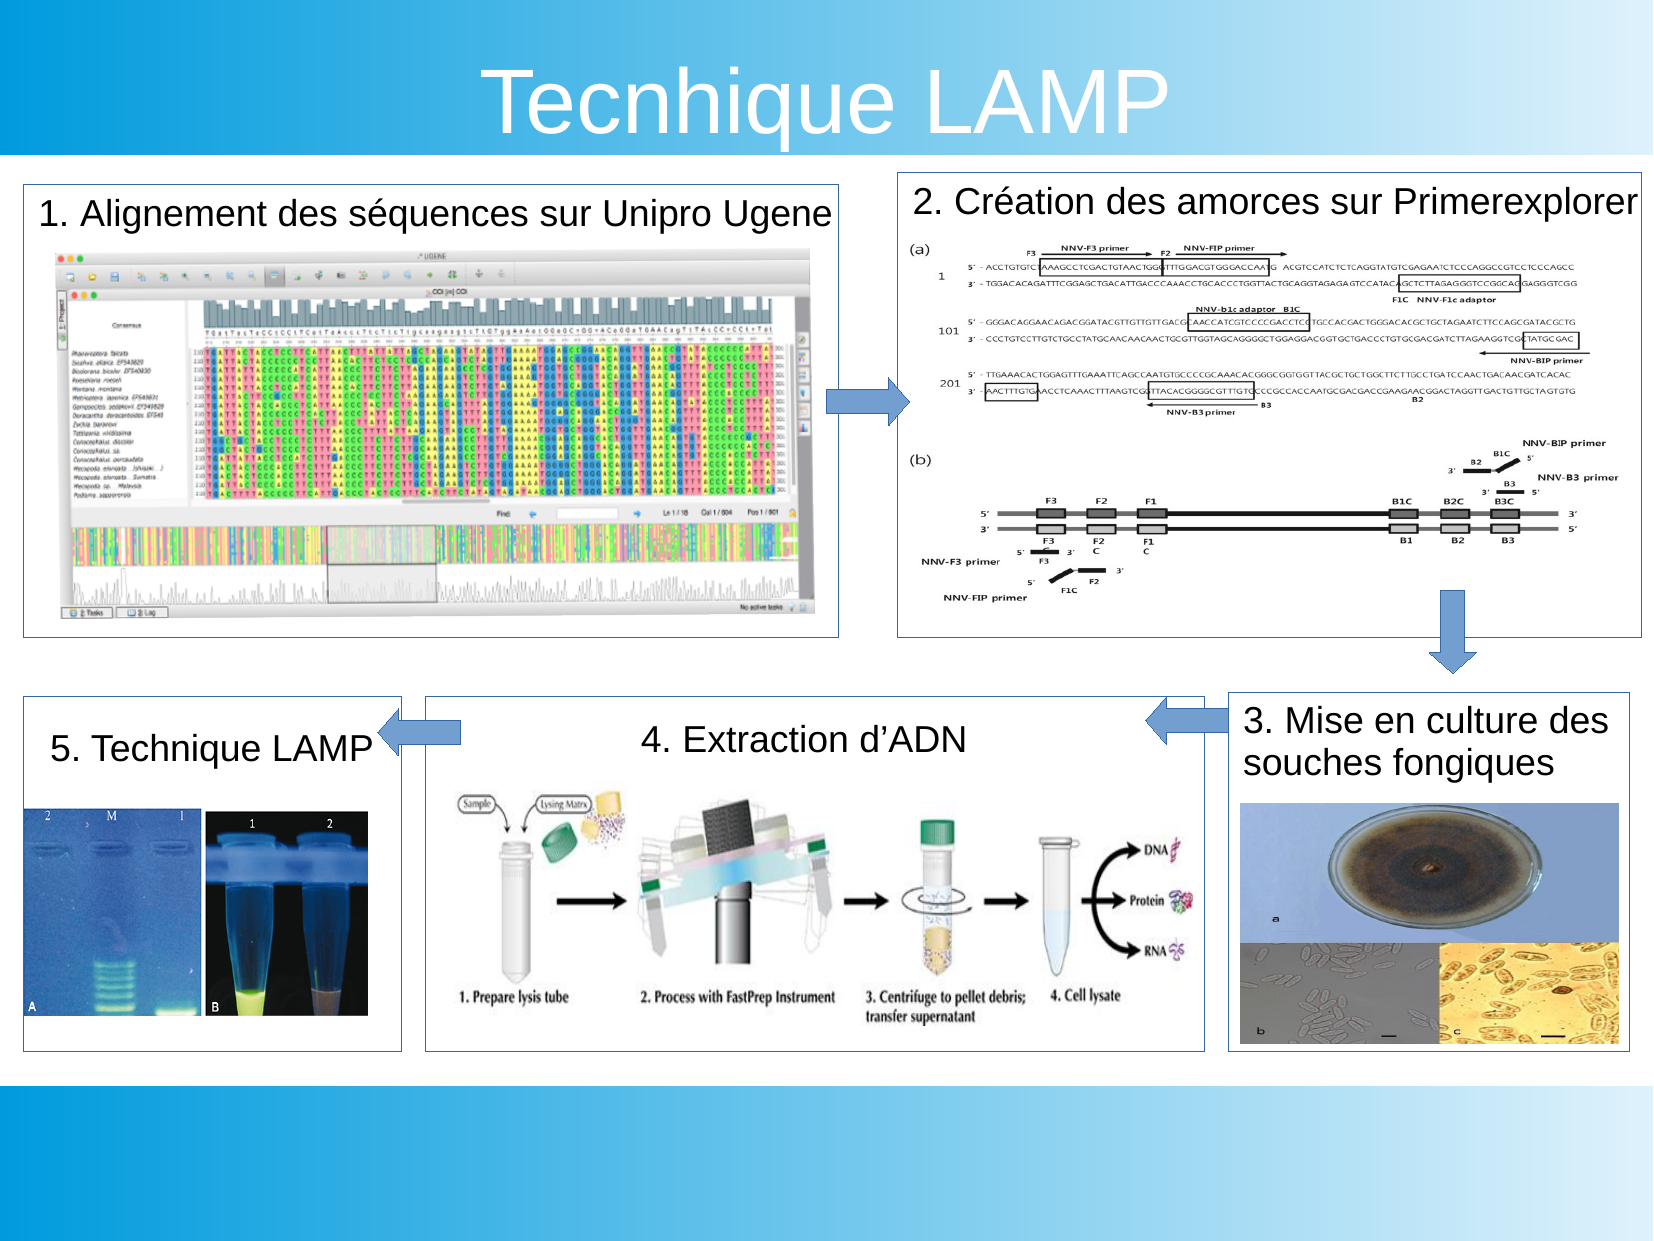

# Tecnhique LAMP
2. Création des amorces sur Primerexplorer
1. Alignement des séquences sur Unipro Ugene
3. Mise en culture des souches fongiques
4. Extraction d’ADN
5. Technique LAMP